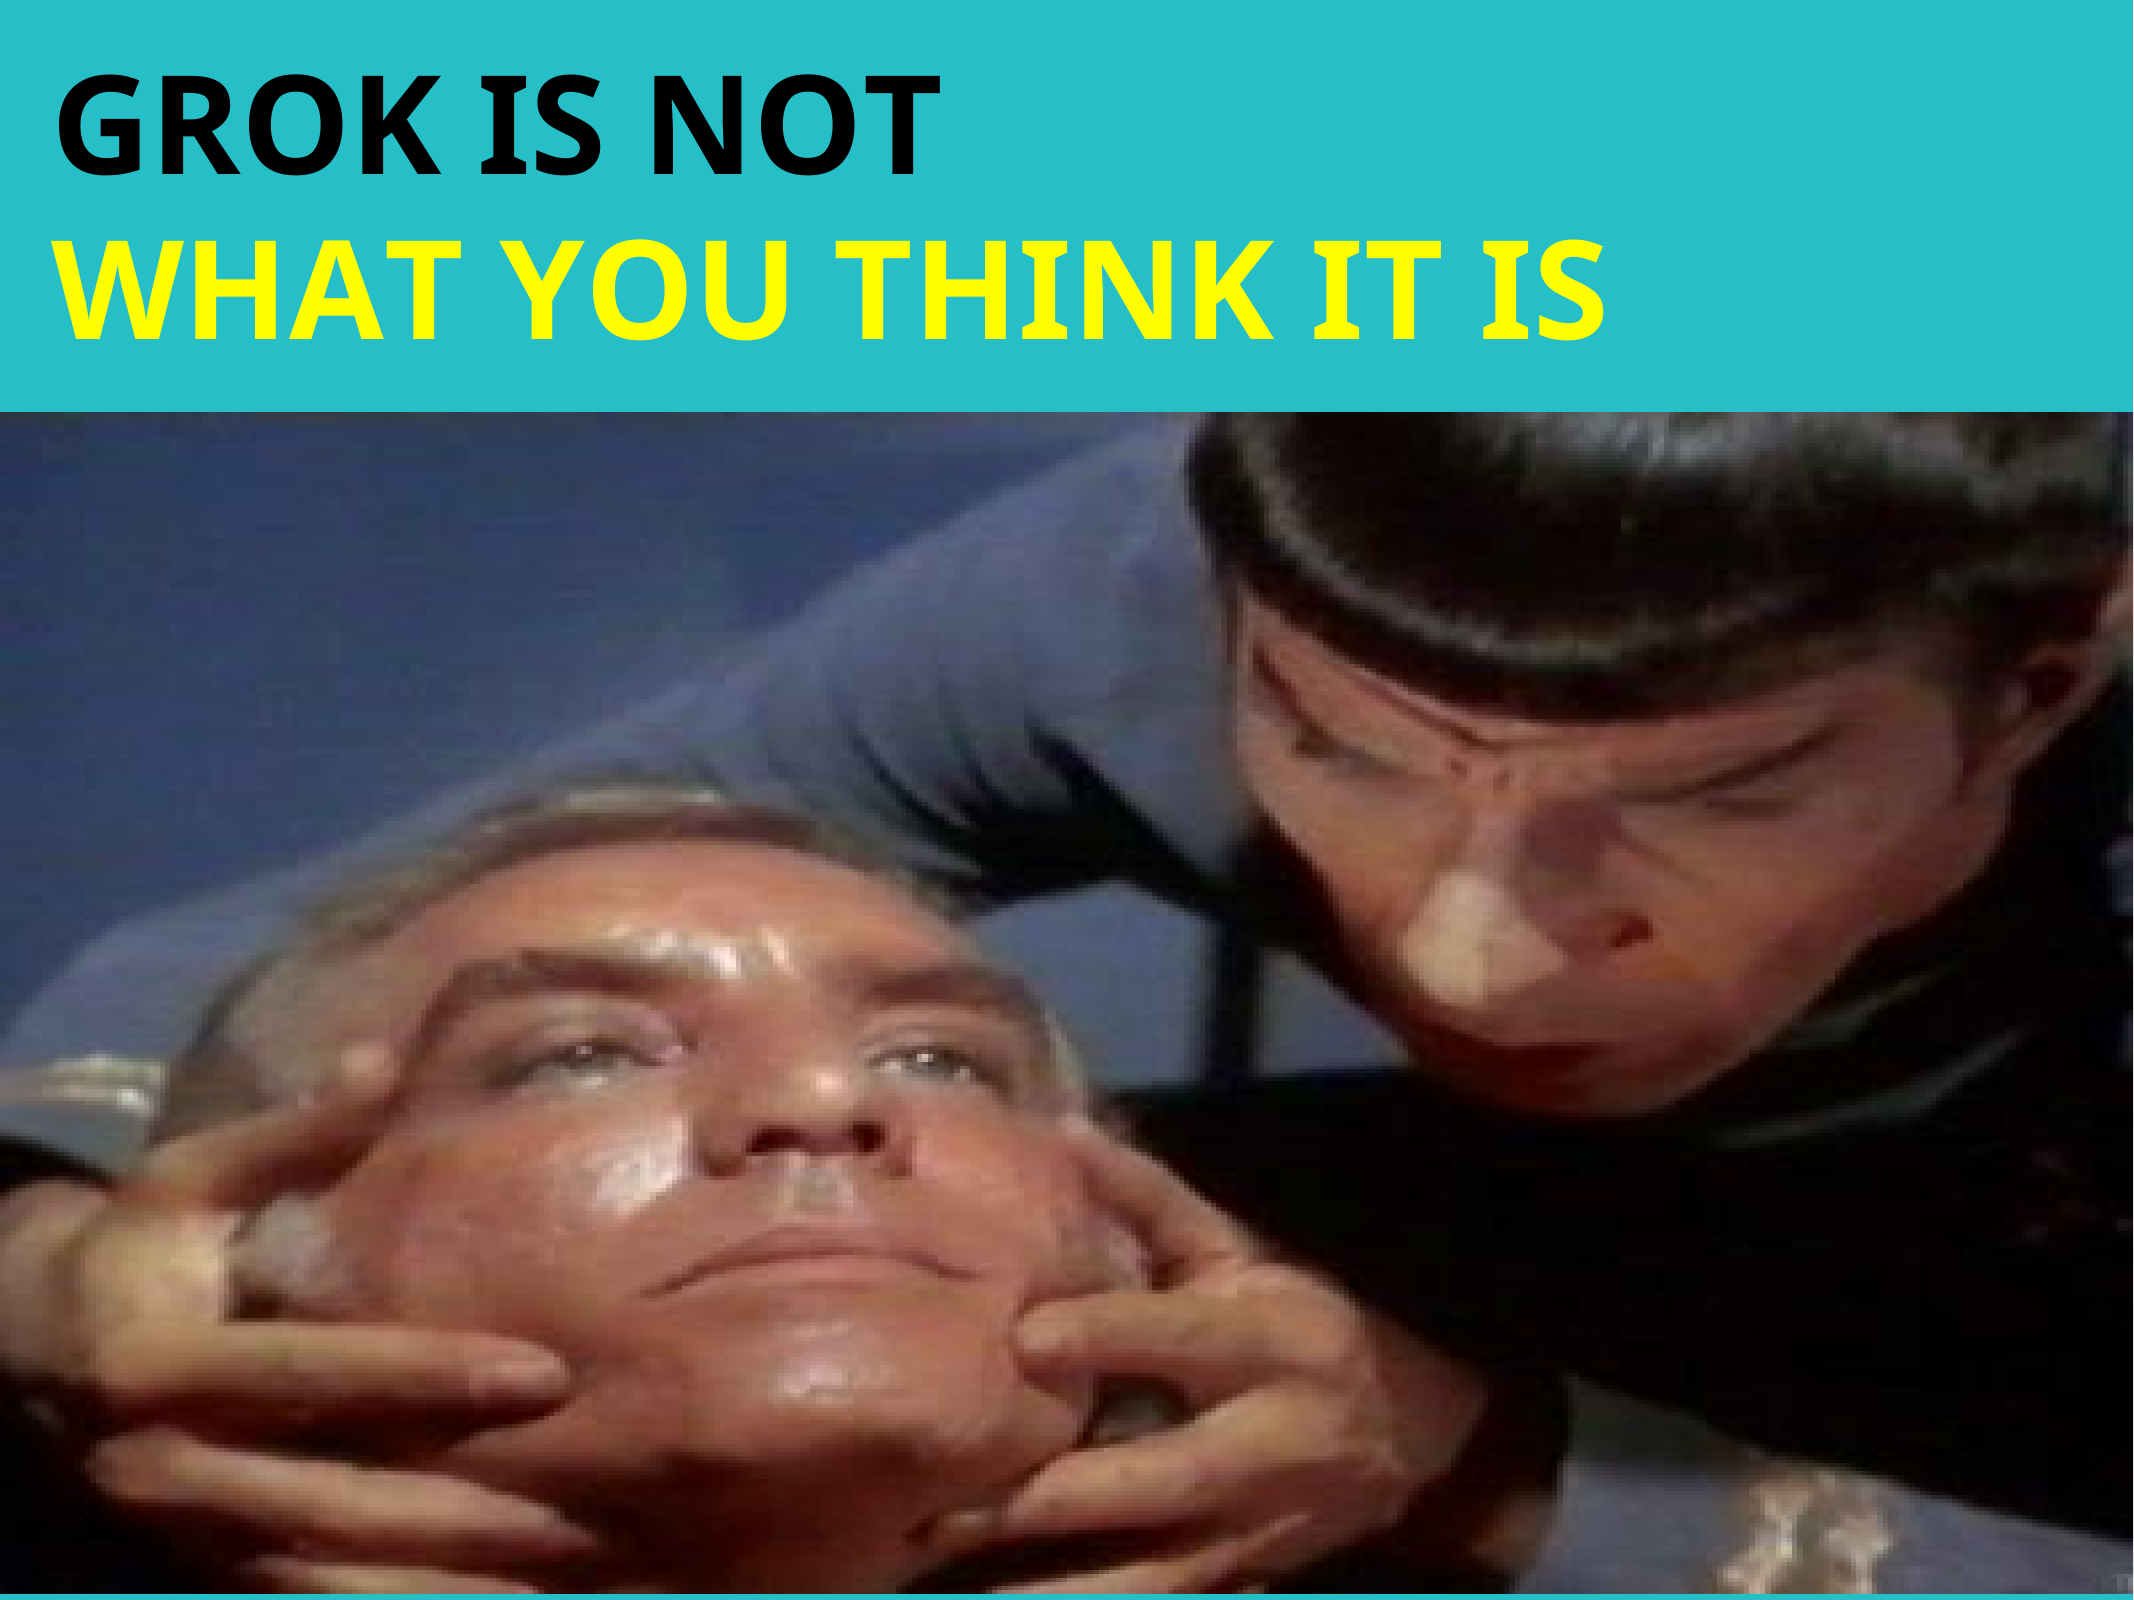

GROK IS NOT
WHAT YOU THINK IT IS